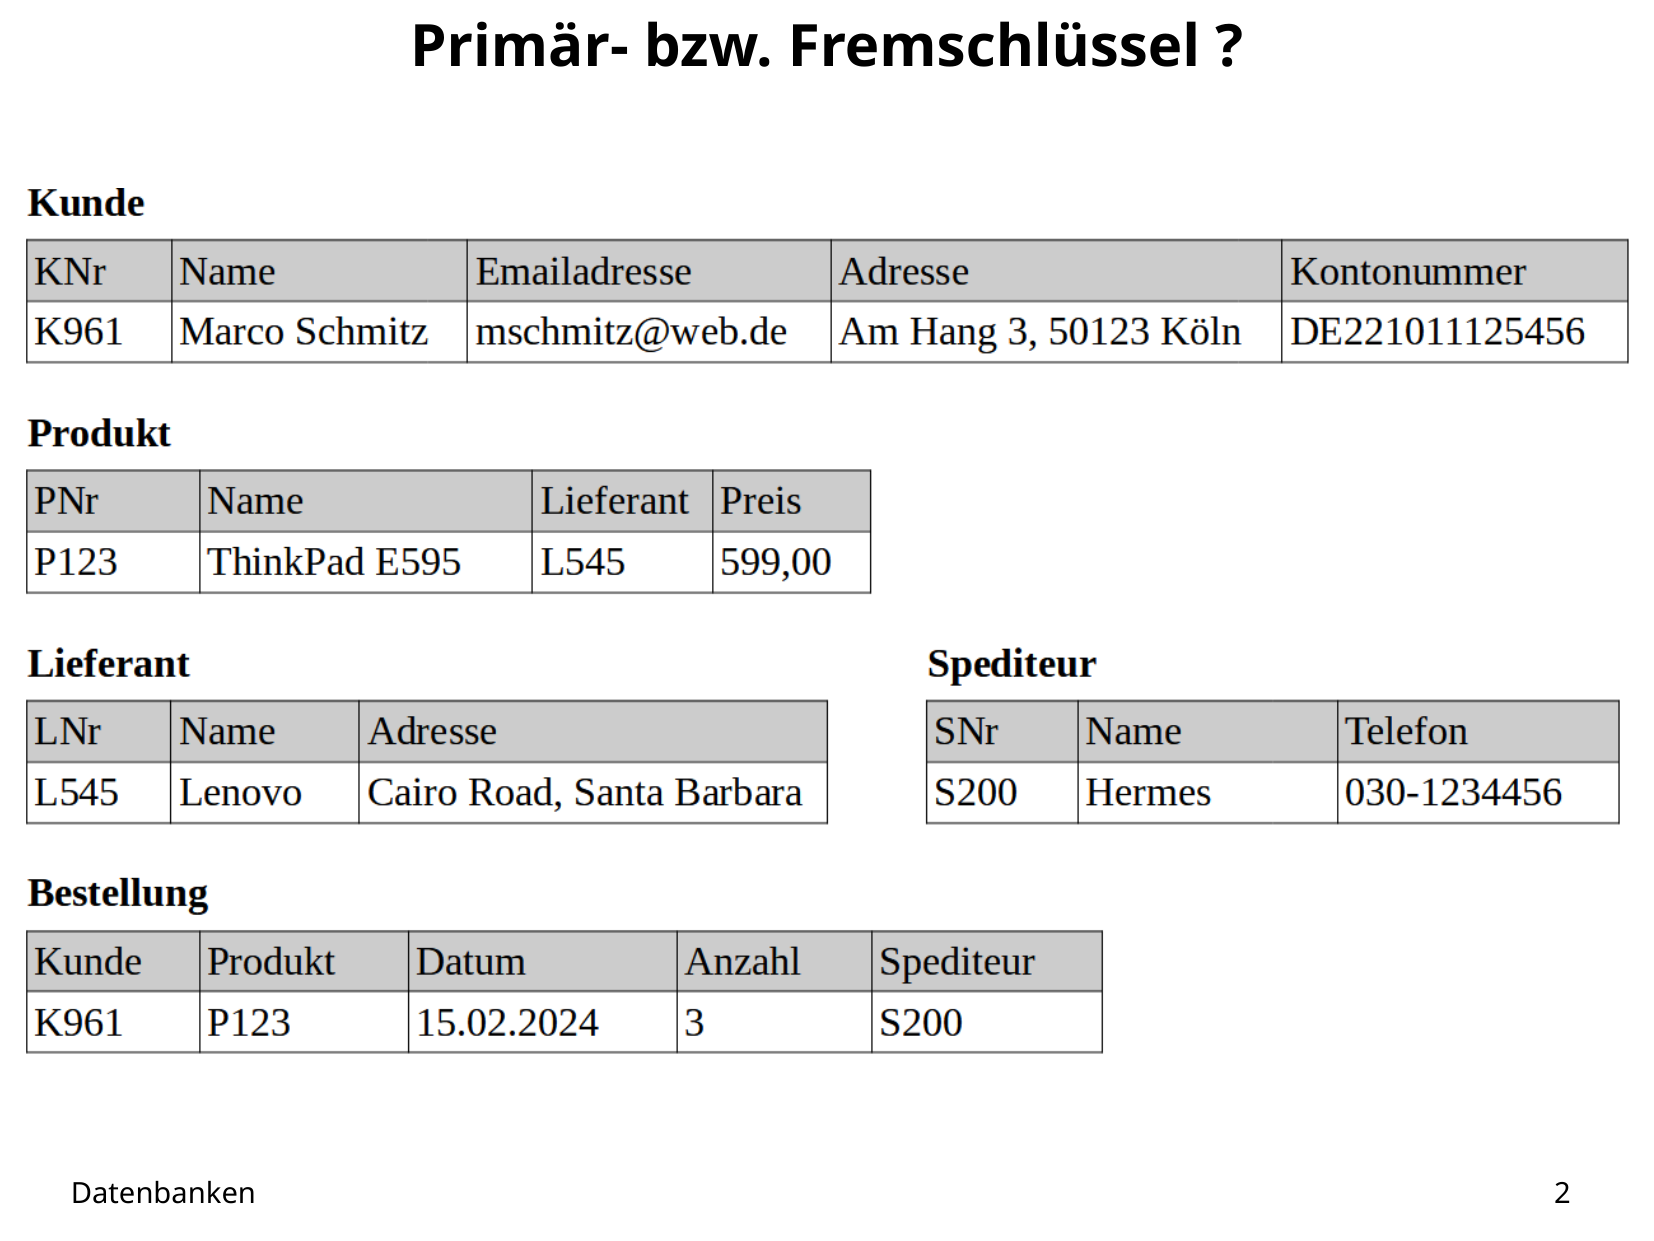

# Primär- bzw. Fremschlüssel ?
Datenbanken
2